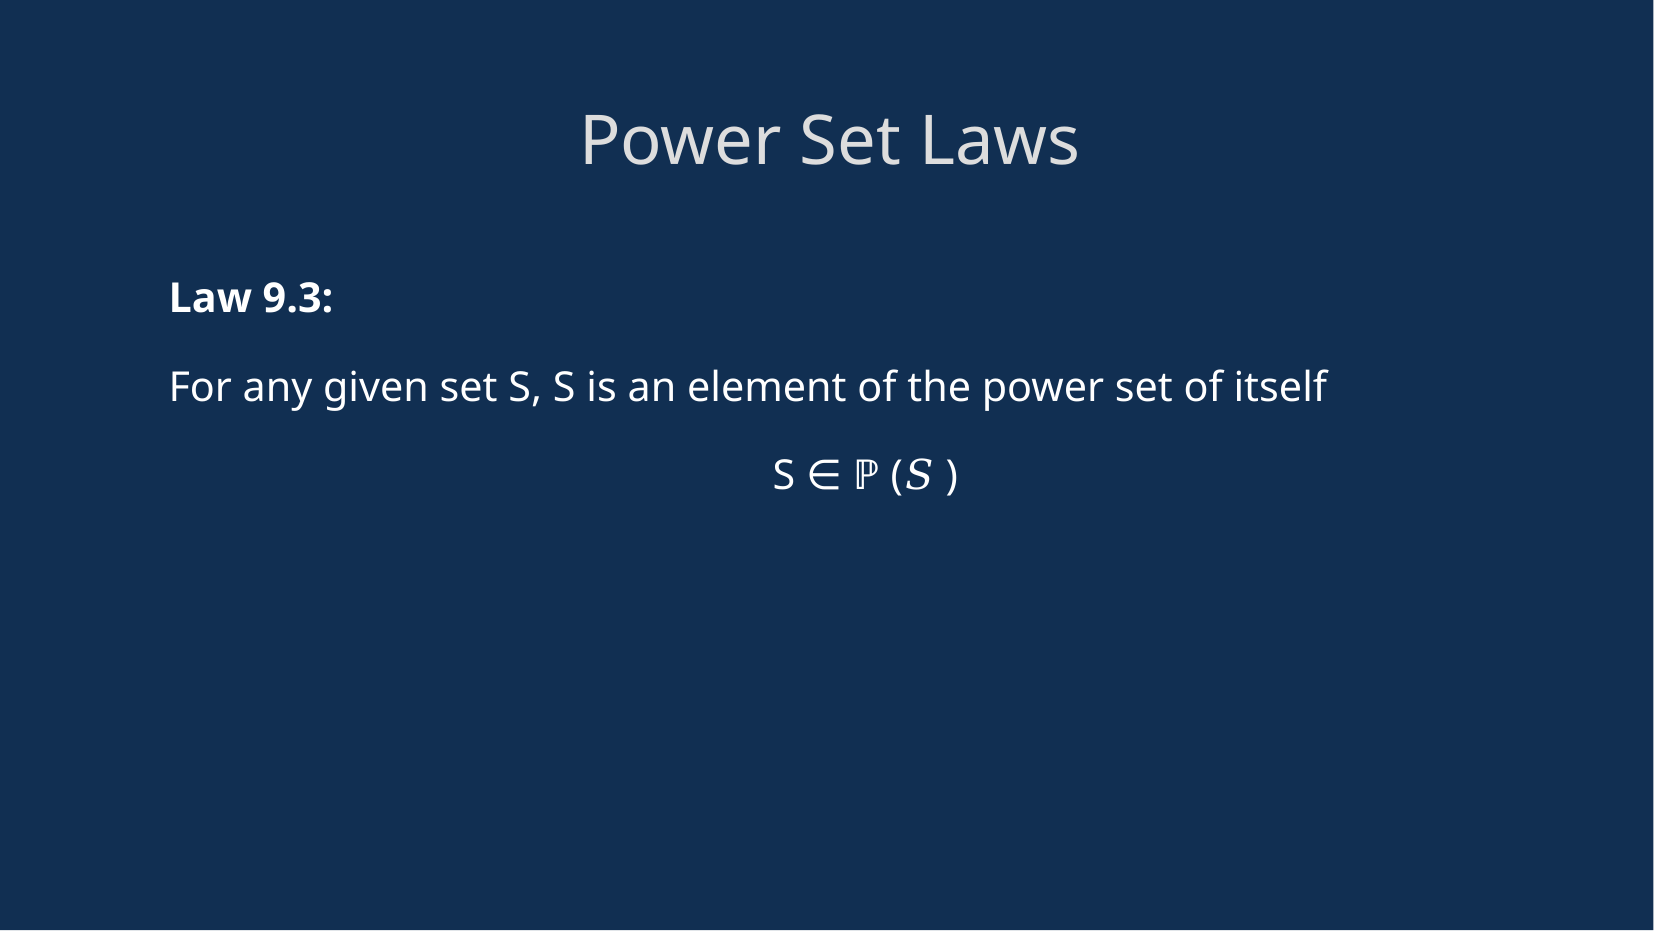

# Power Set Laws
Law 9.3:
For any given set S, S is an element of the power set of itself
S ∈ ℙ (𝑆 )